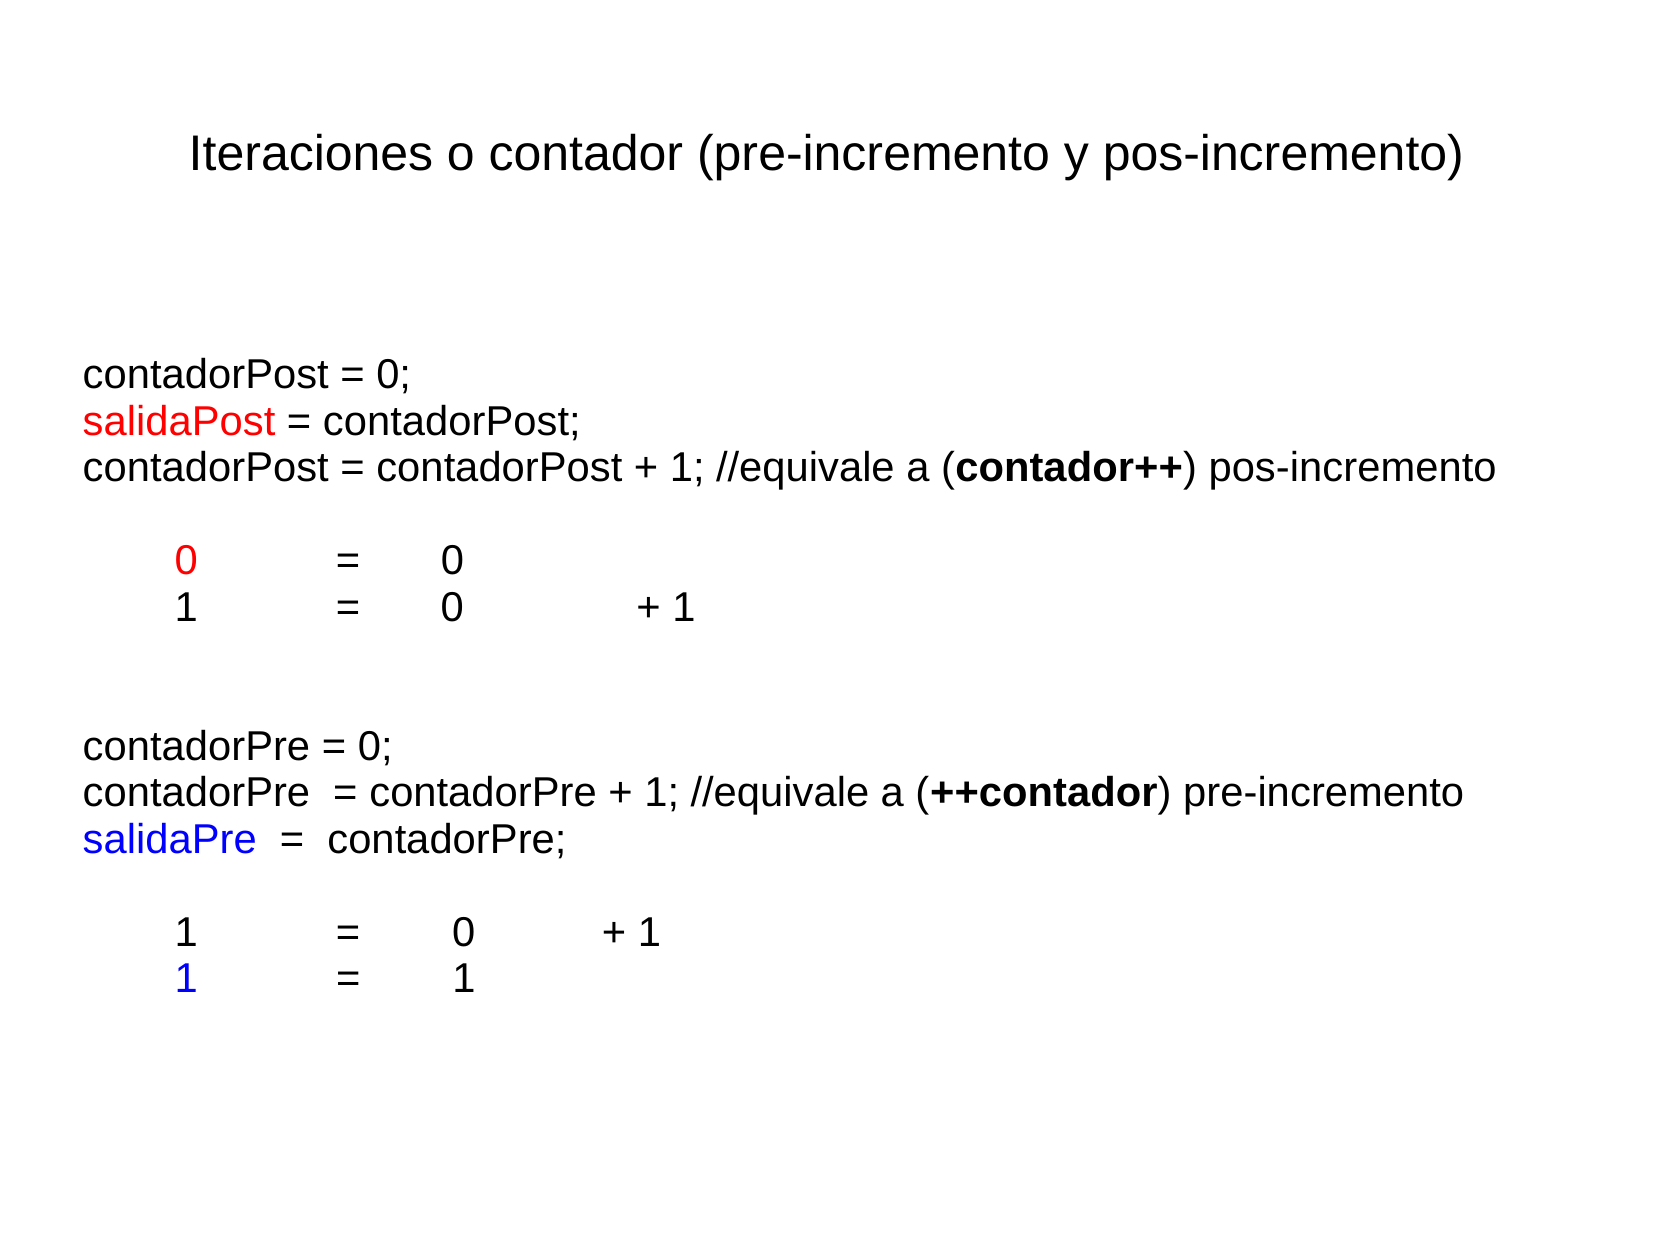

# Iteraciones o contador (pre-incremento y pos-incremento)
contadorPost = 0;
salidaPost = contadorPost;
contadorPost = contadorPost + 1; //equivale a (contador++) pos-incremento
 0 = 0
 1 = 0 + 1
contadorPre = 0;
contadorPre = contadorPre + 1; //equivale a (++contador) pre-incremento
salidaPre = contadorPre;
 1 = 0 + 1
 1 = 1